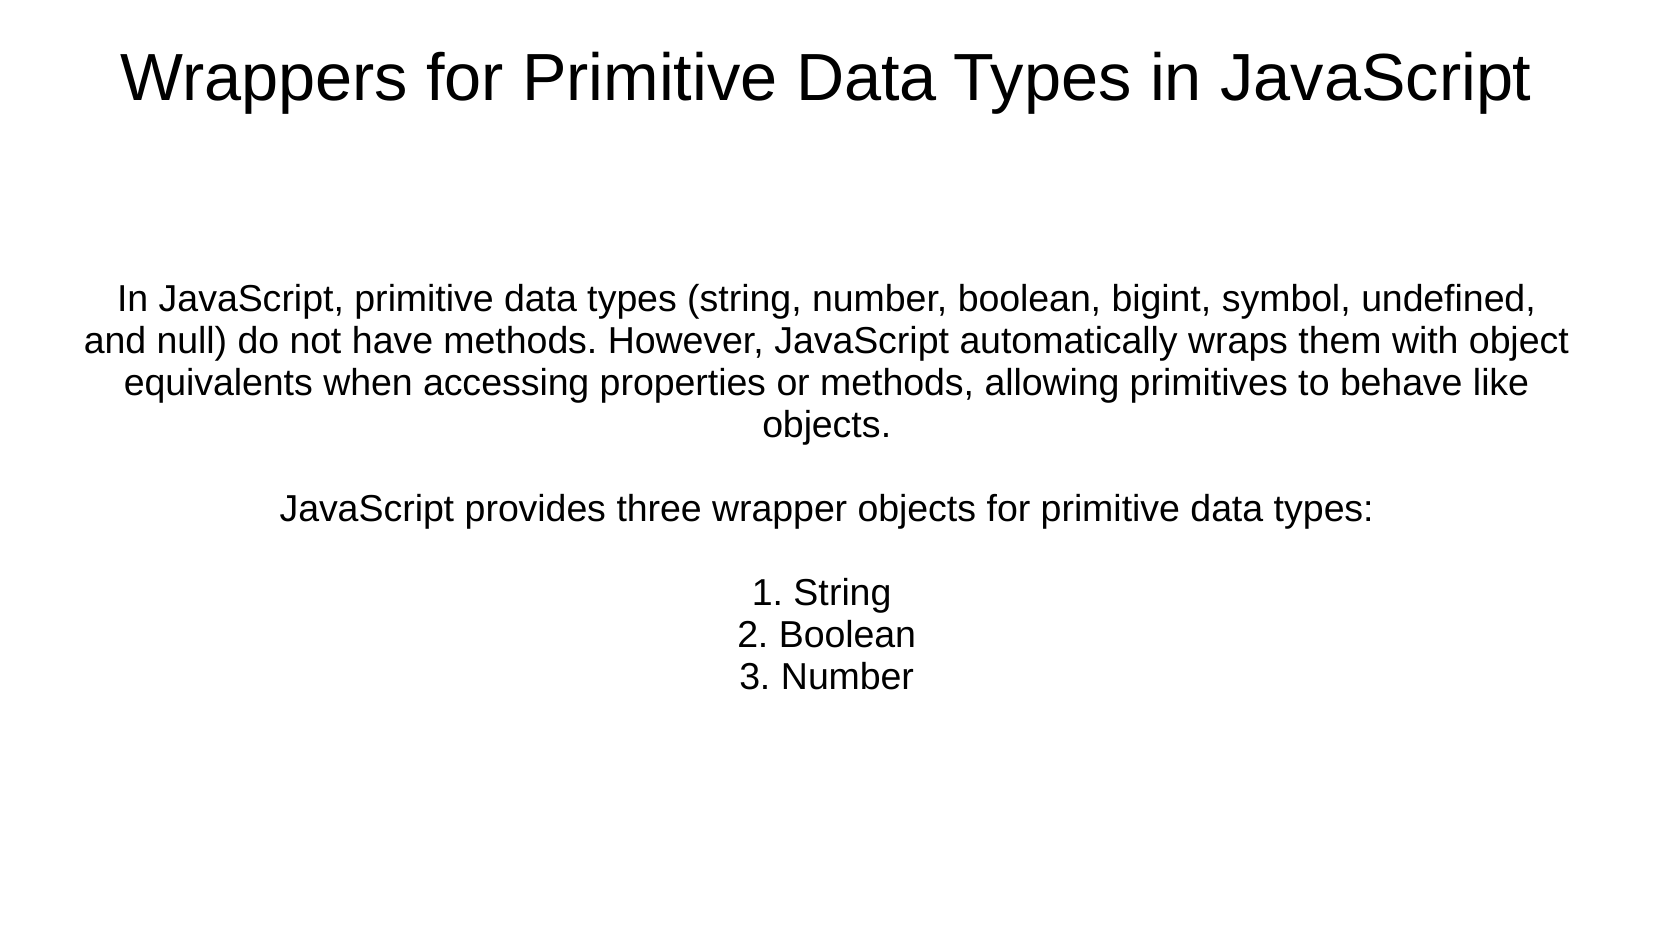

# Wrappers for Primitive Data Types in JavaScript
In JavaScript, primitive data types (string, number, boolean, bigint, symbol, undefined, and null) do not have methods. However, JavaScript automatically wraps them with object equivalents when accessing properties or methods, allowing primitives to behave like objects.
JavaScript provides three wrapper objects for primitive data types:
1. String
2. Boolean
3. Number